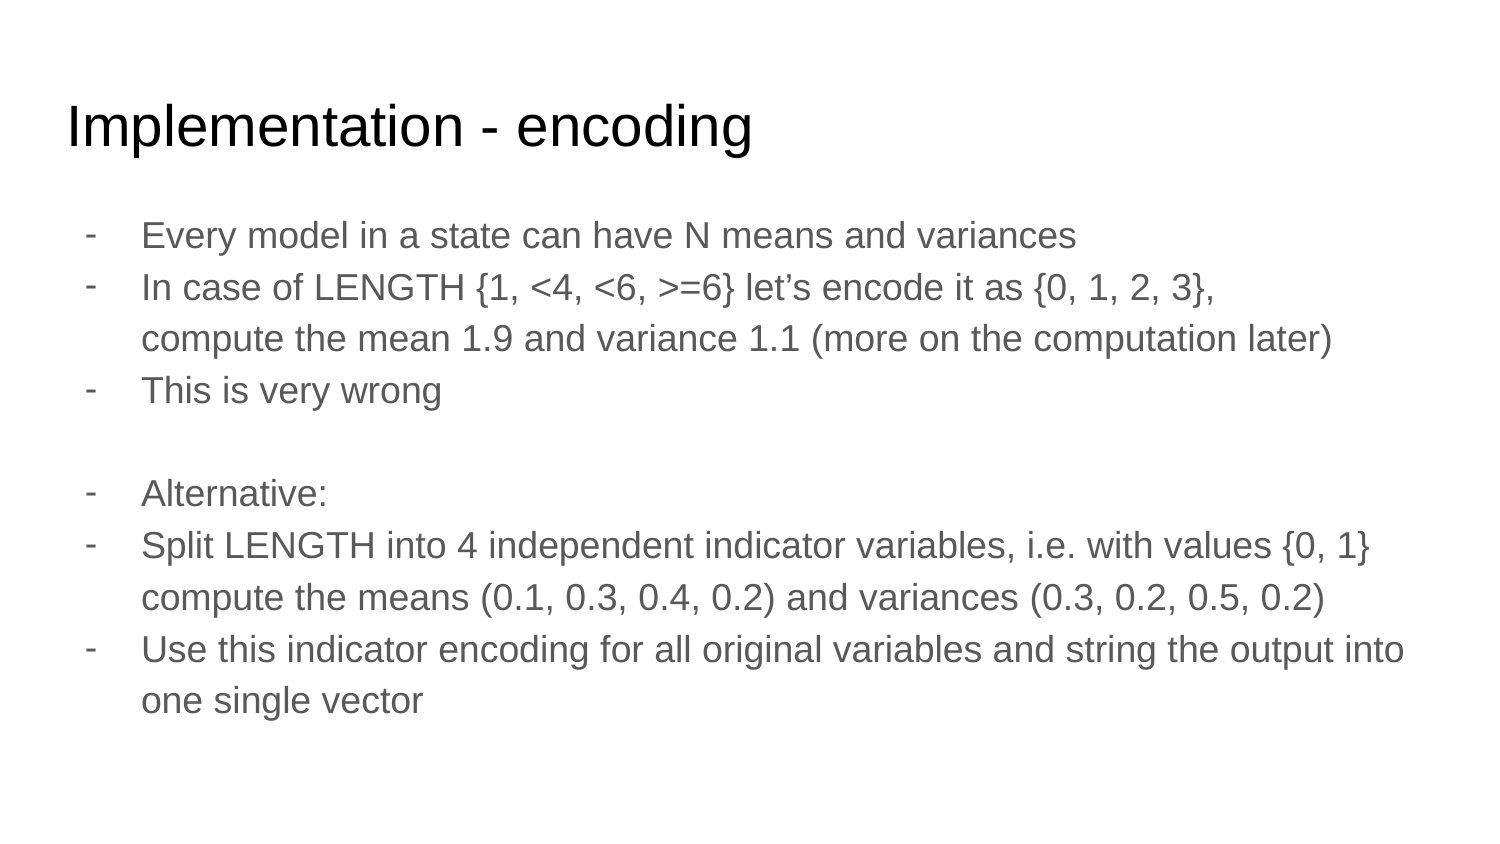

# Implementation - encoding
Every model in a state can have N means and variances
In case of LENGTH {1, <4, <6, >=6} let’s encode it as {0, 1, 2, 3},
compute the mean 1.9 and variance 1.1 (more on the computation later)
This is very wrong
Alternative:
Split LENGTH into 4 independent indicator variables, i.e. with values {0, 1}
compute the means (0.1, 0.3, 0.4, 0.2) and variances (0.3, 0.2, 0.5, 0.2)
Use this indicator encoding for all original variables and string the output into one single vector